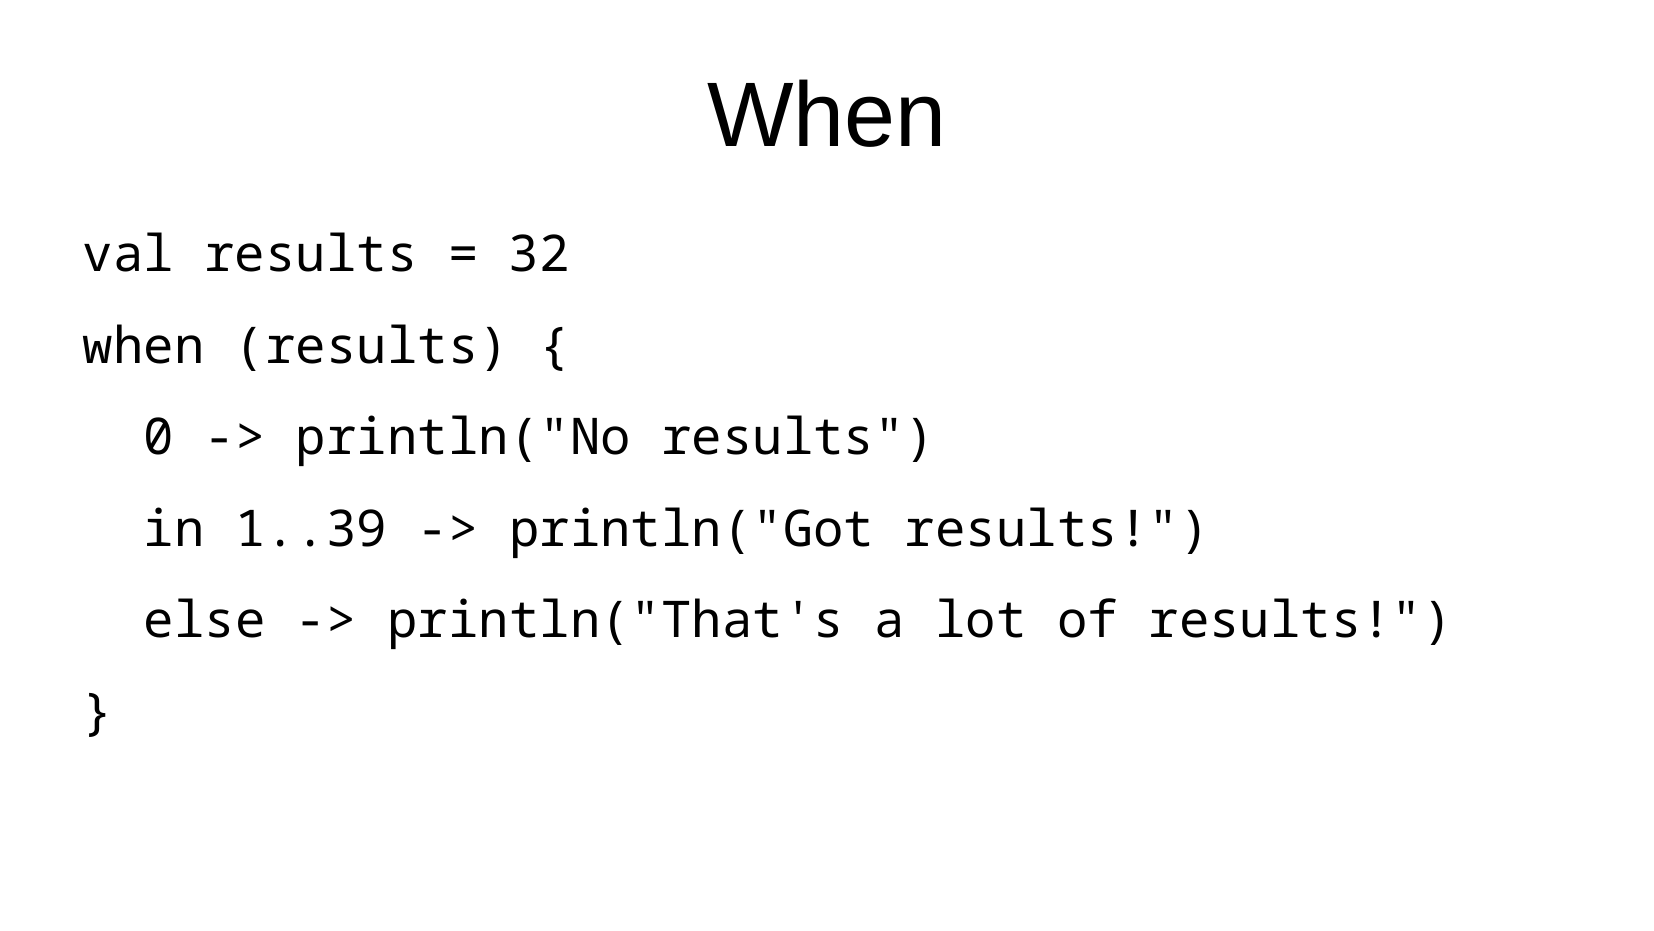

# When
val results = 32
when (results) {
 0 -> println("No results")
 in 1..39 -> println("Got results!")
 else -> println("That's a lot of results!")
}